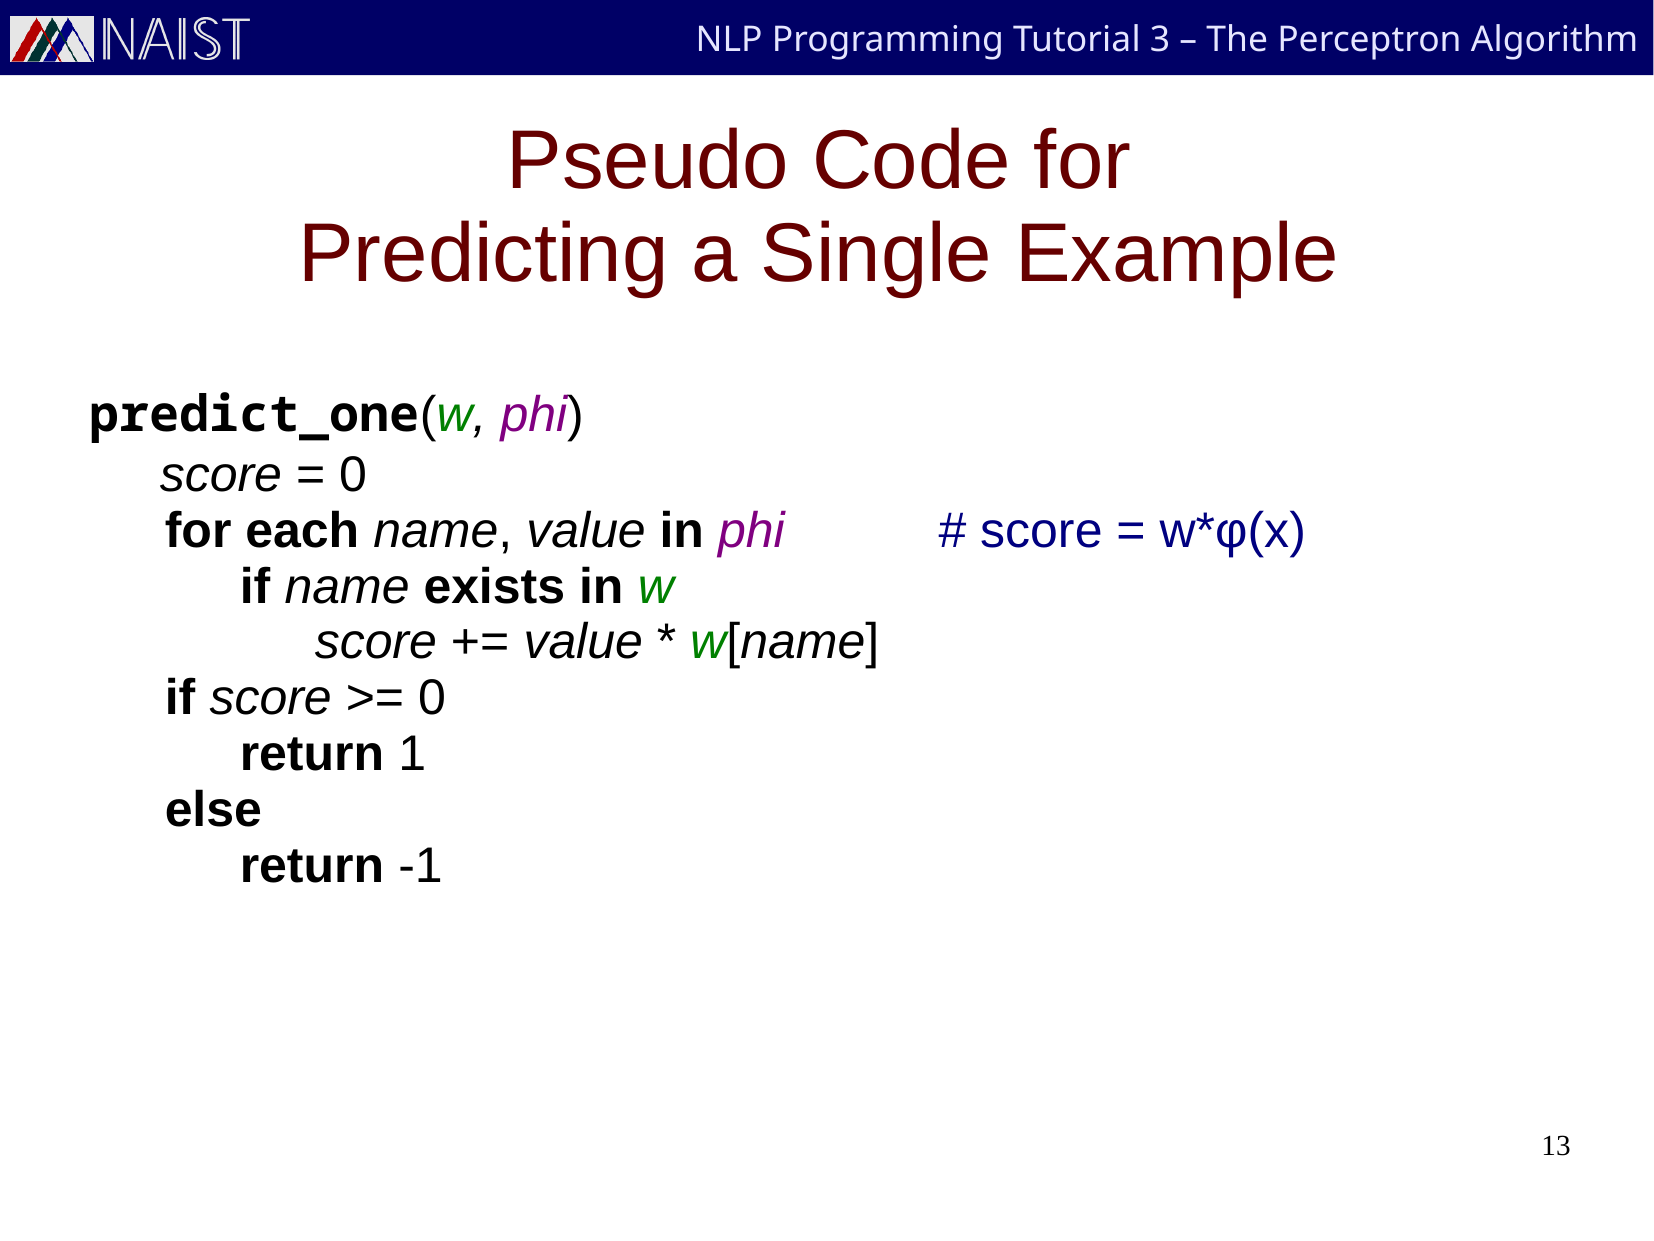

# Pseudo Code for Predicting a Single Example
predict_one(w, phi)
 score = 0
	for each name, value in phi # score = w*φ(x)
		if name exists in w
			score += value * w[name]
	if score >= 0
		return 1
	else
		return -1
13